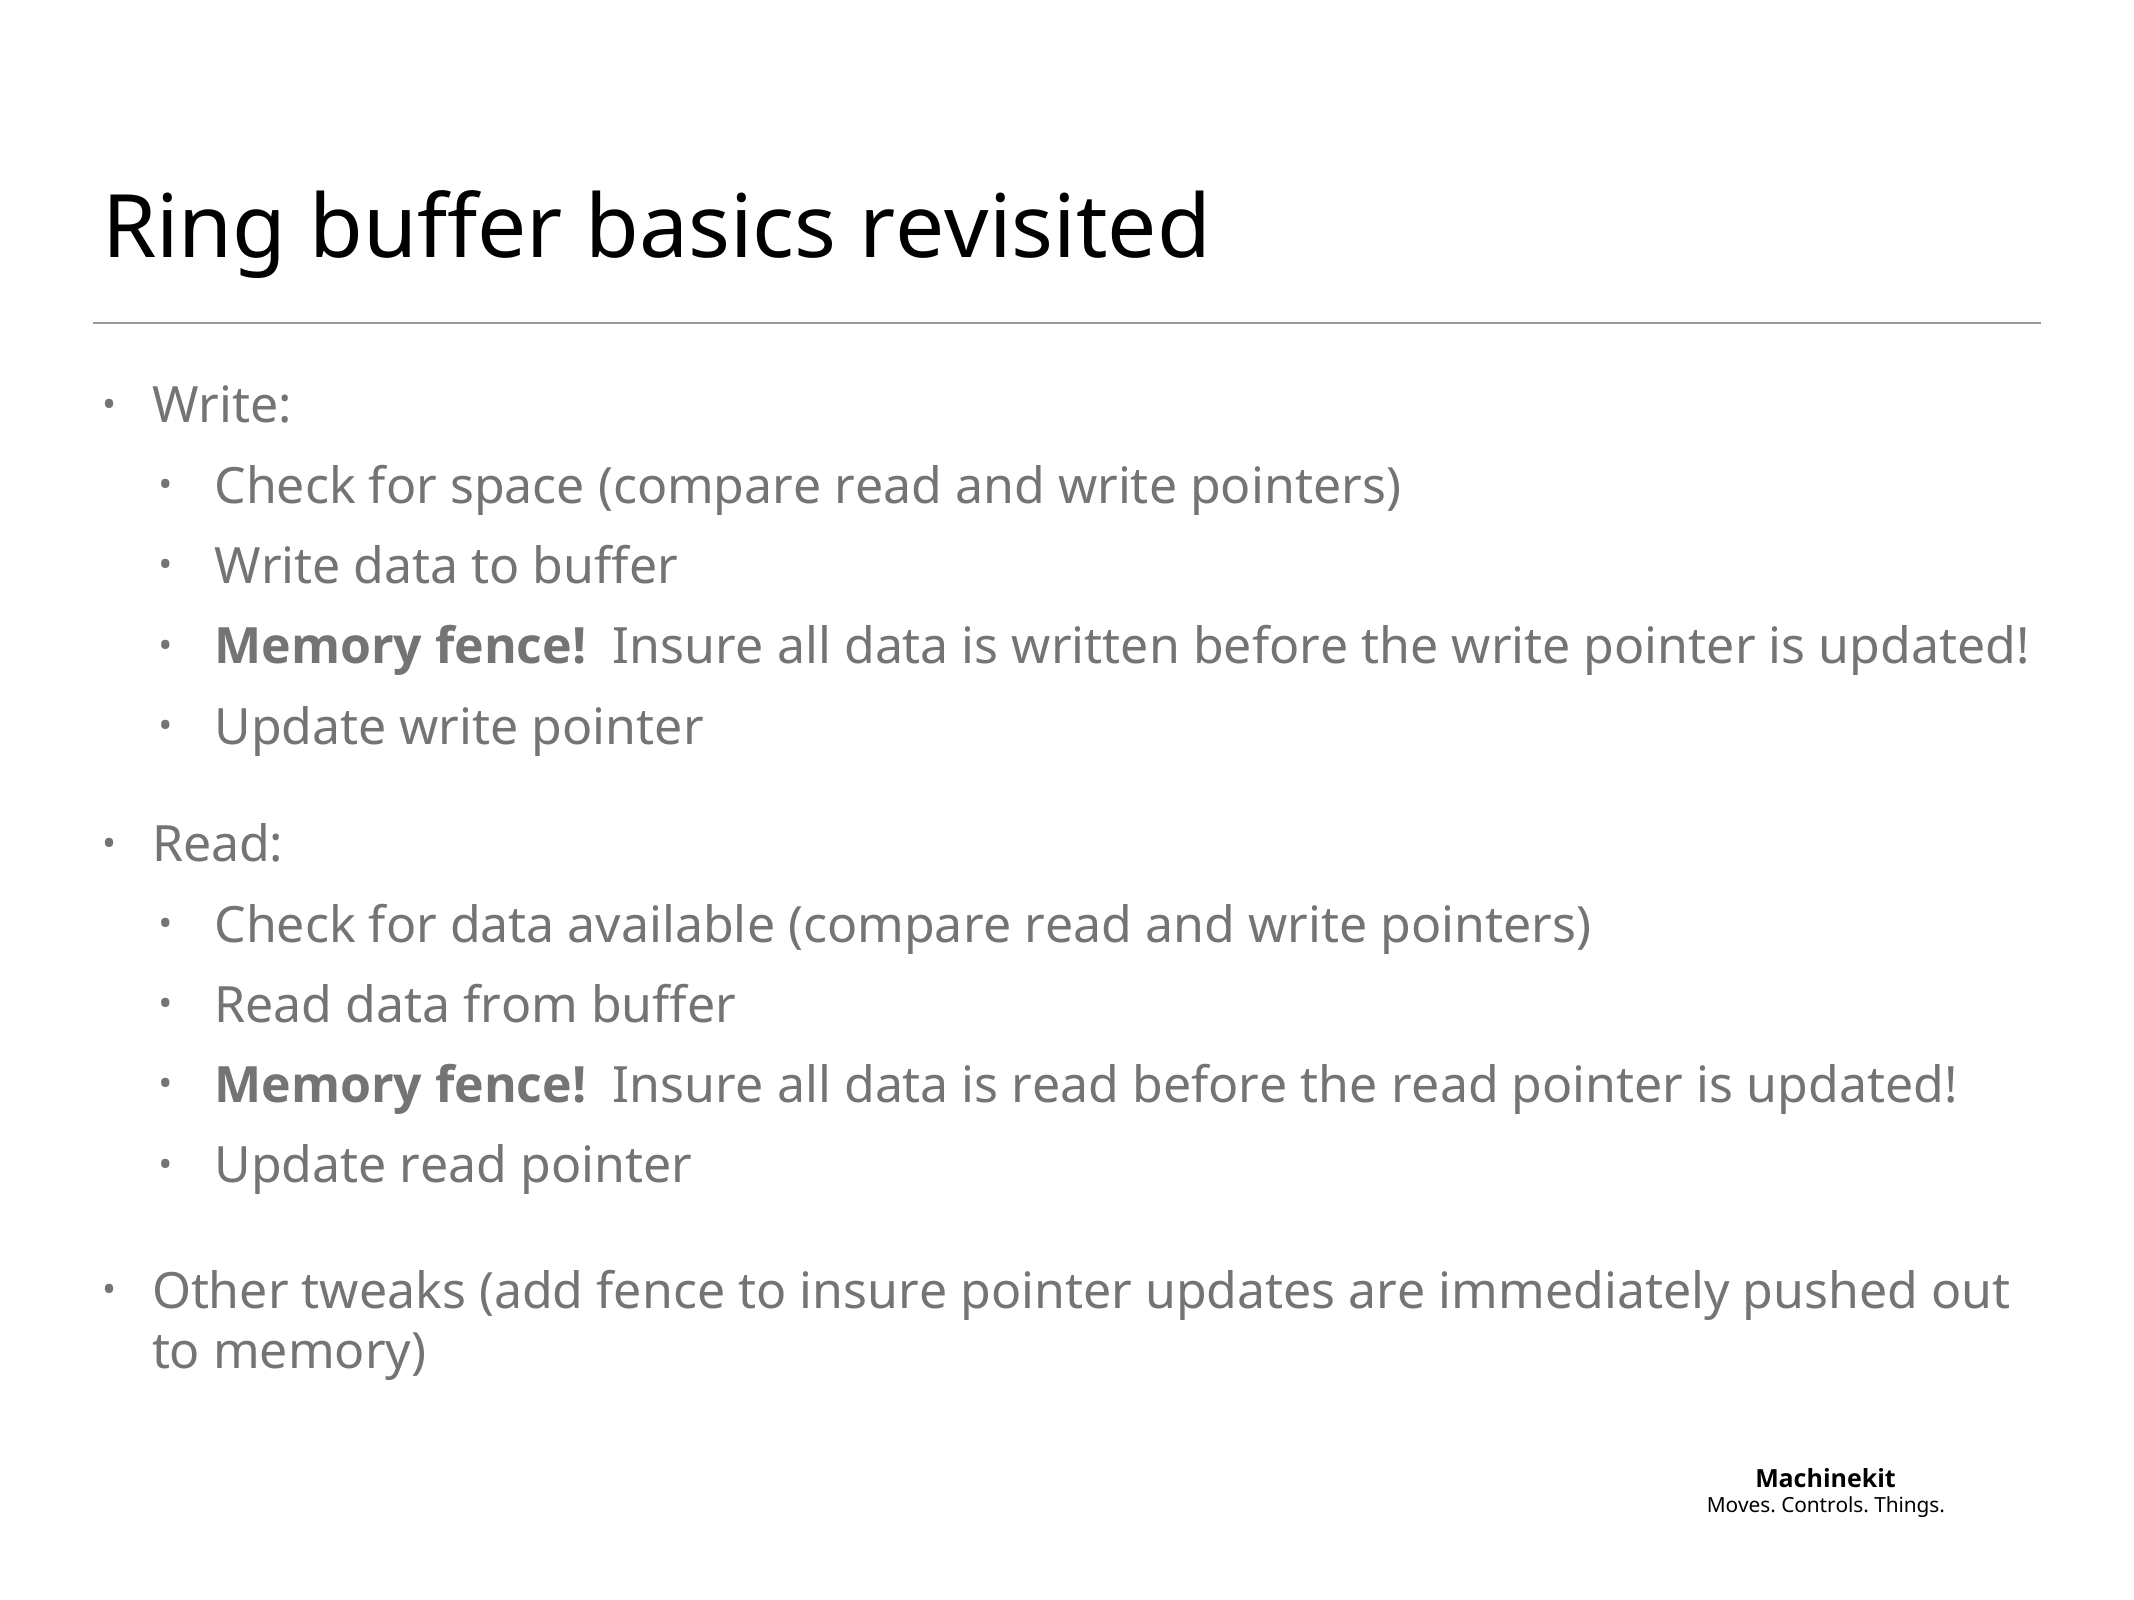

# Ring buffer basics revisited
Write:
Check for space (compare read and write pointers)
Write data to buffer
Memory fence! Insure all data is written before the write pointer is updated!
Update write pointer
Read:
Check for data available (compare read and write pointers)
Read data from buffer
Memory fence! Insure all data is read before the read pointer is updated!
Update read pointer
Other tweaks (add fence to insure pointer updates are immediately pushed out to memory)